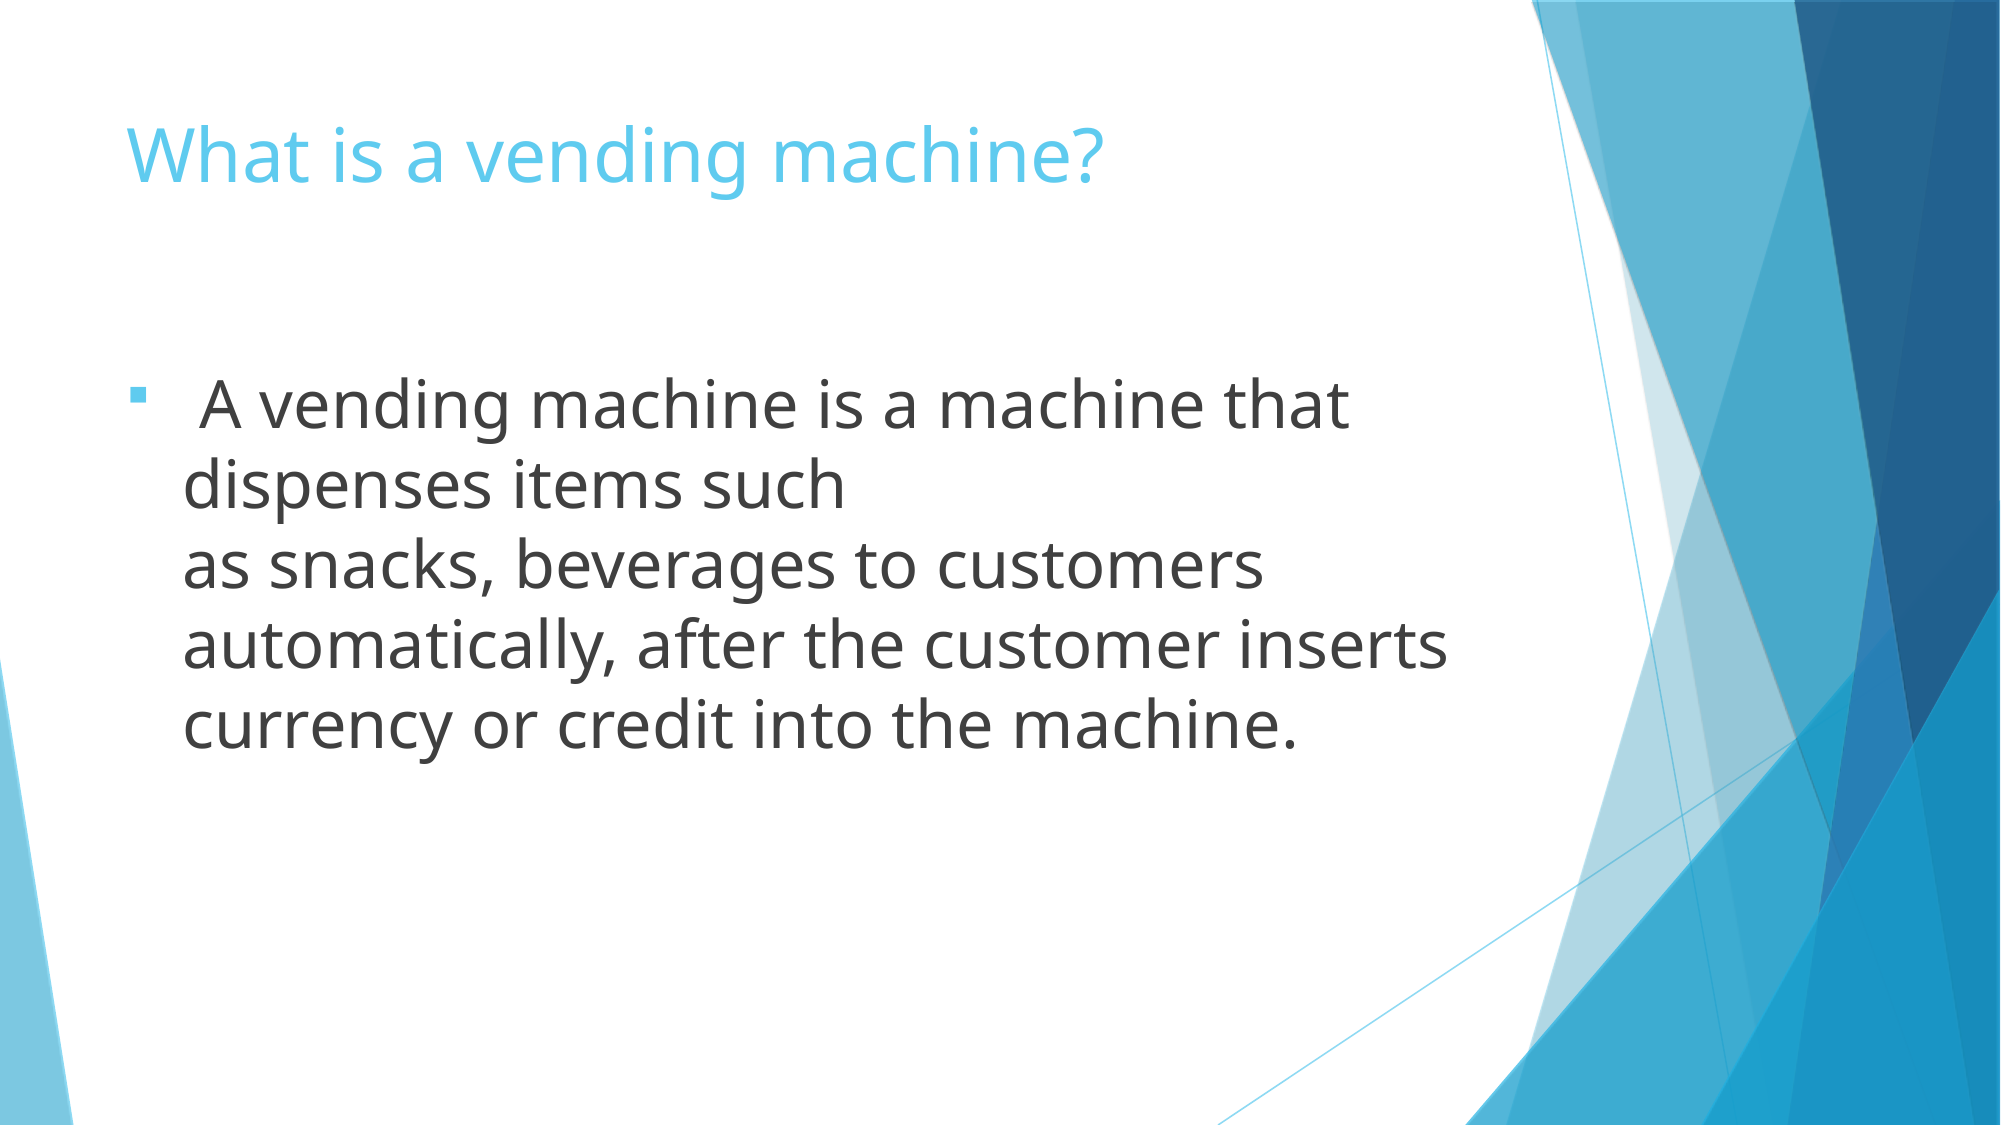

# What is a vending machine?
 A vending machine is a machine that dispenses items such as snacks, beverages to customers automatically, after the customer inserts currency or credit into the machine.